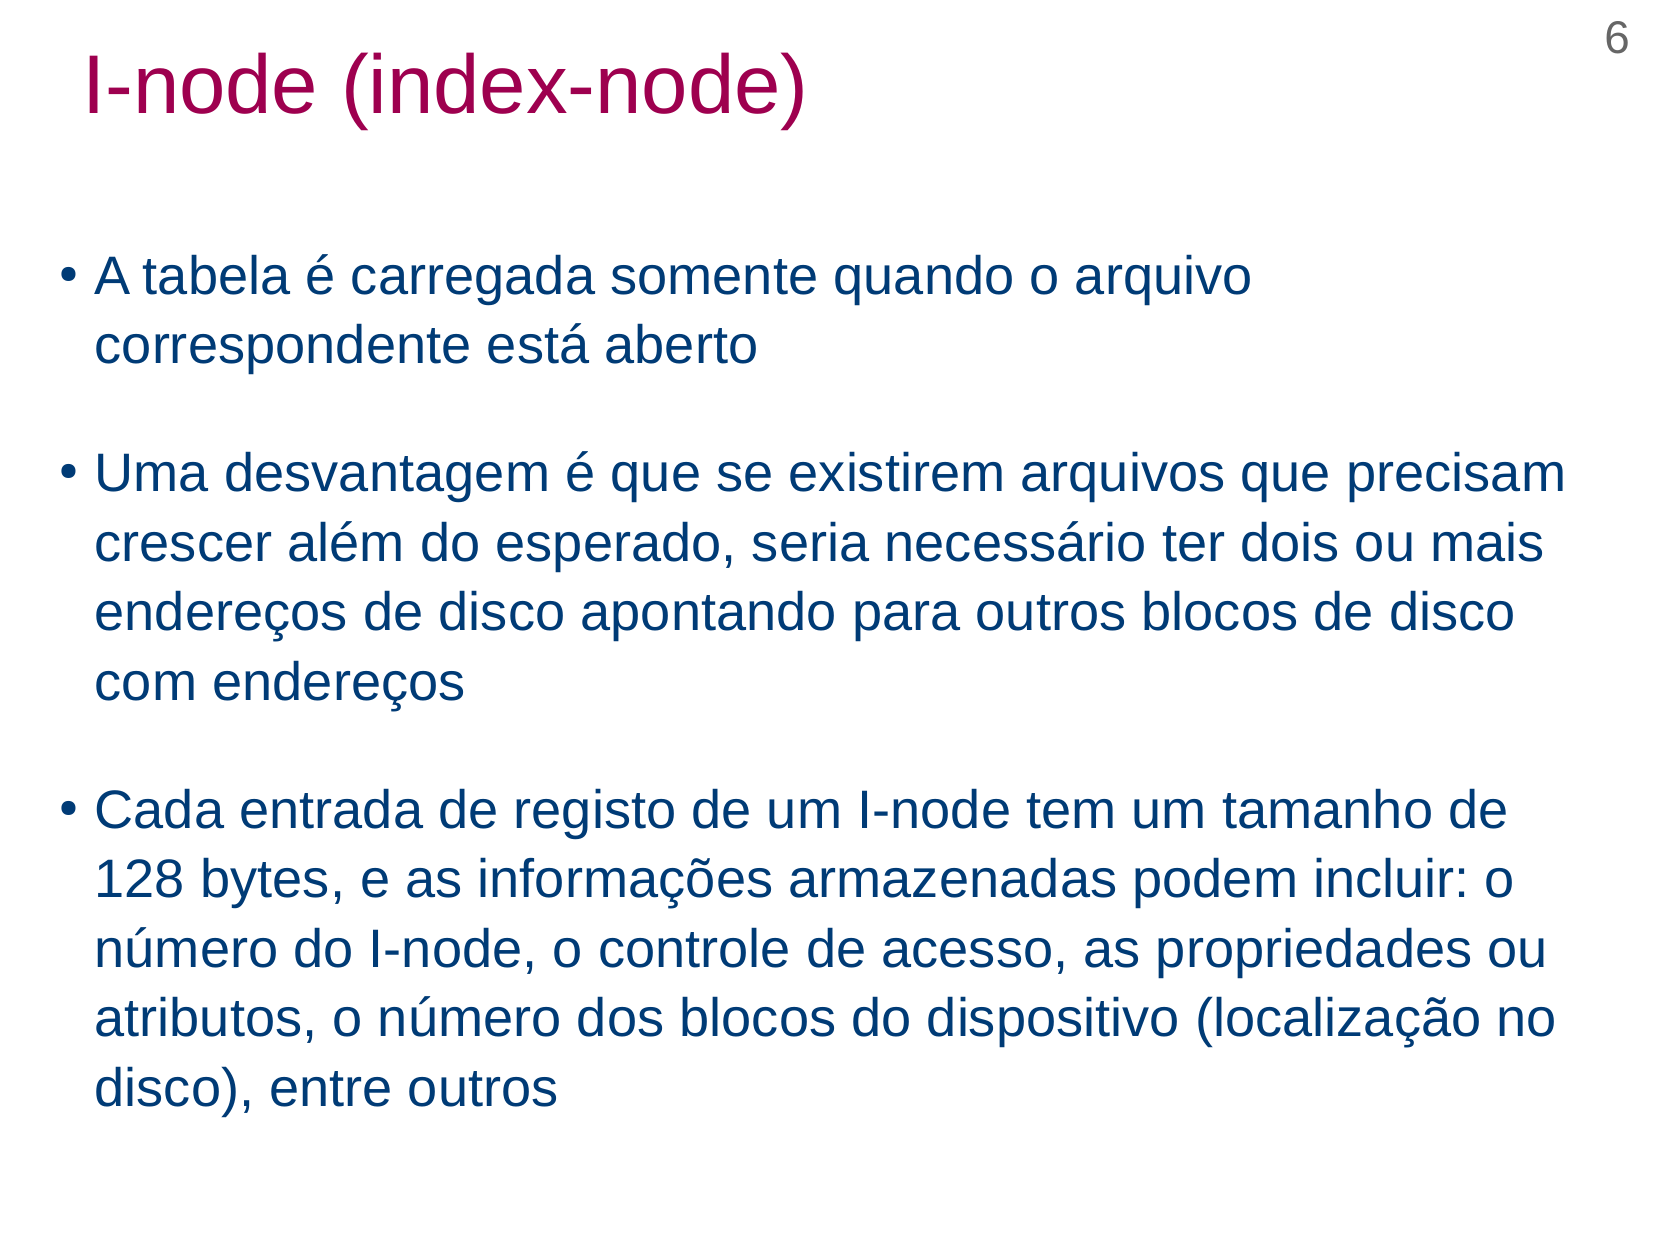

6
# I-node (index-node)
A tabela é carregada somente quando o arquivo correspondente está aberto
Uma desvantagem é que se existirem arquivos que precisam crescer além do esperado, seria necessário ter dois ou mais endereços de disco apontando para outros blocos de disco com endereços
Cada entrada de registo de um I-node tem um tamanho de 128 bytes, e as informações armazenadas podem incluir: o número do I-node, o controle de acesso, as propriedades ou atributos, o número dos blocos do dispositivo (localização no disco), entre outros